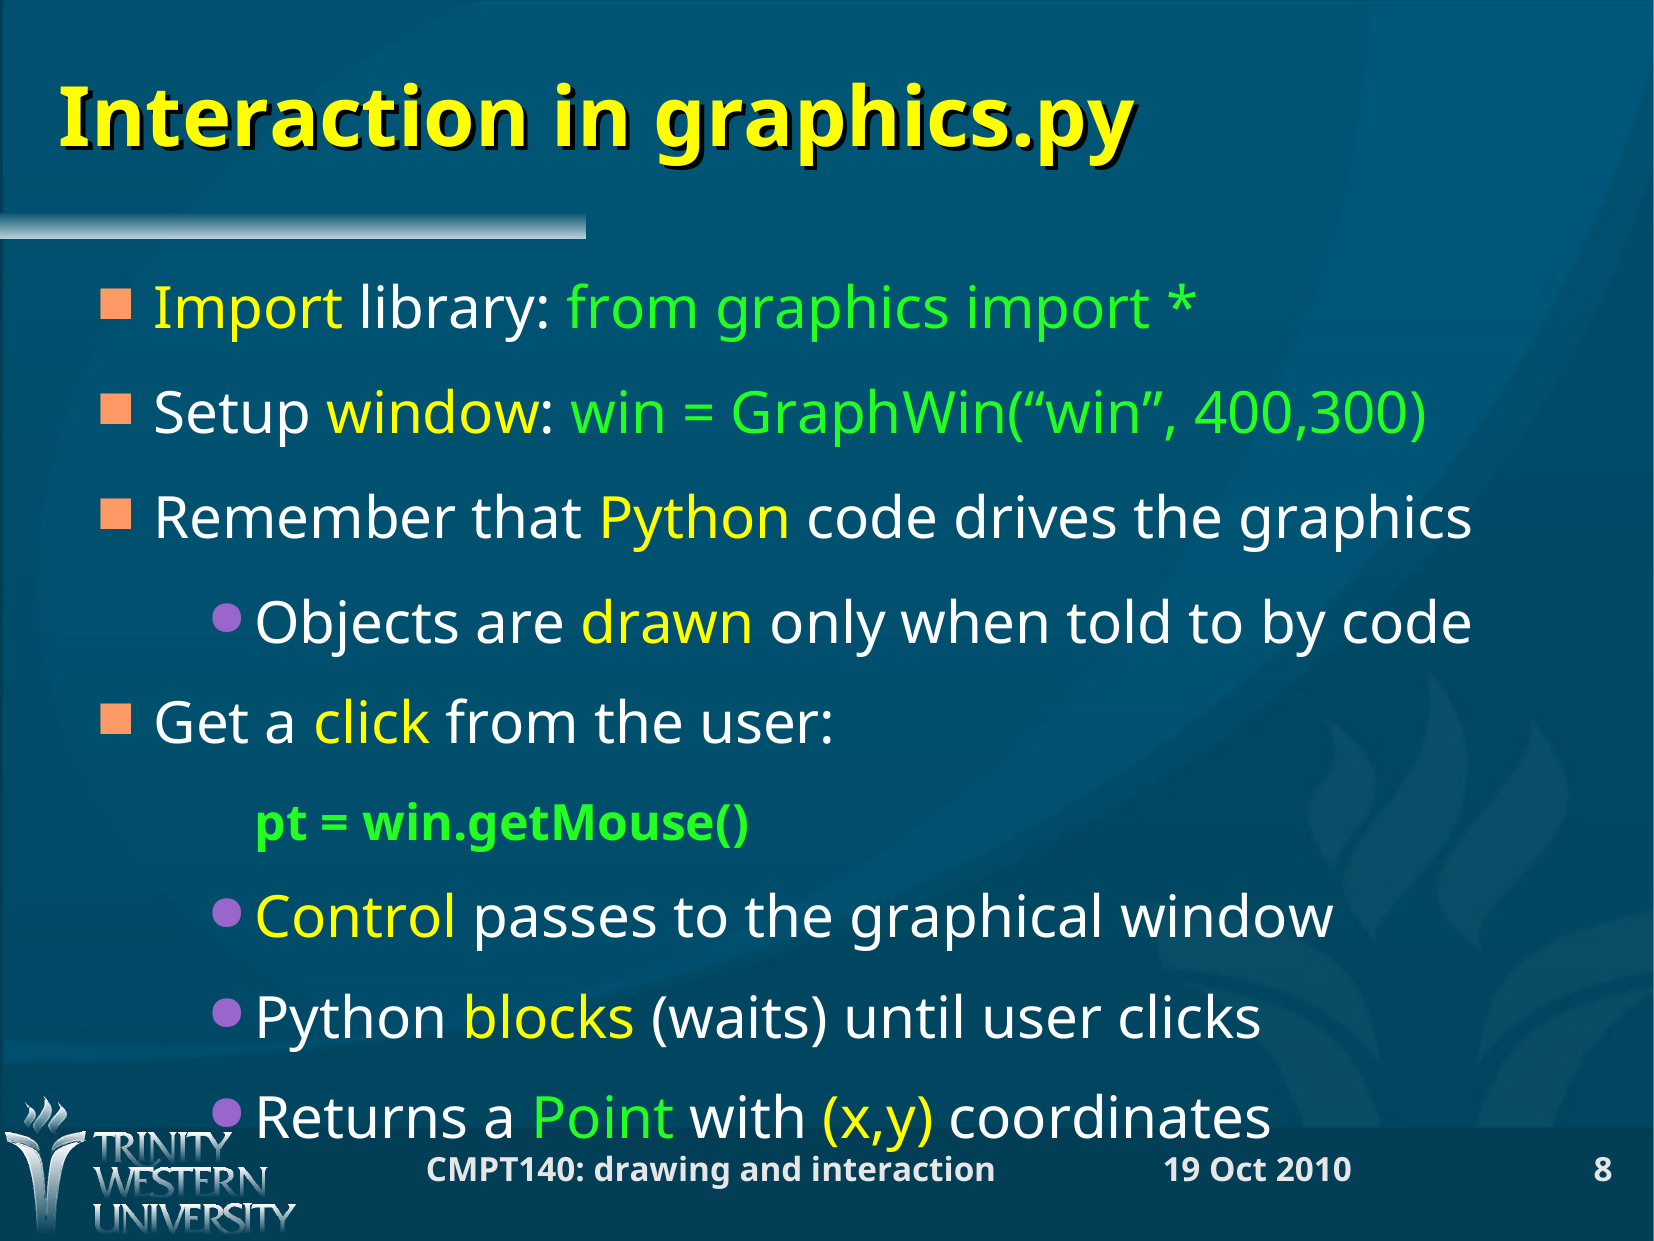

# Interaction in graphics.py
Import library: from graphics import *
Setup window: win = GraphWin(“win”, 400,300)
Remember that Python code drives the graphics
Objects are drawn only when told to by code
Get a click from the user:
pt = win.getMouse()
Control passes to the graphical window
Python blocks (waits) until user clicks
Returns a Point with (x,y) coordinates
CMPT140: drawing and interaction
19 Oct 2010
8